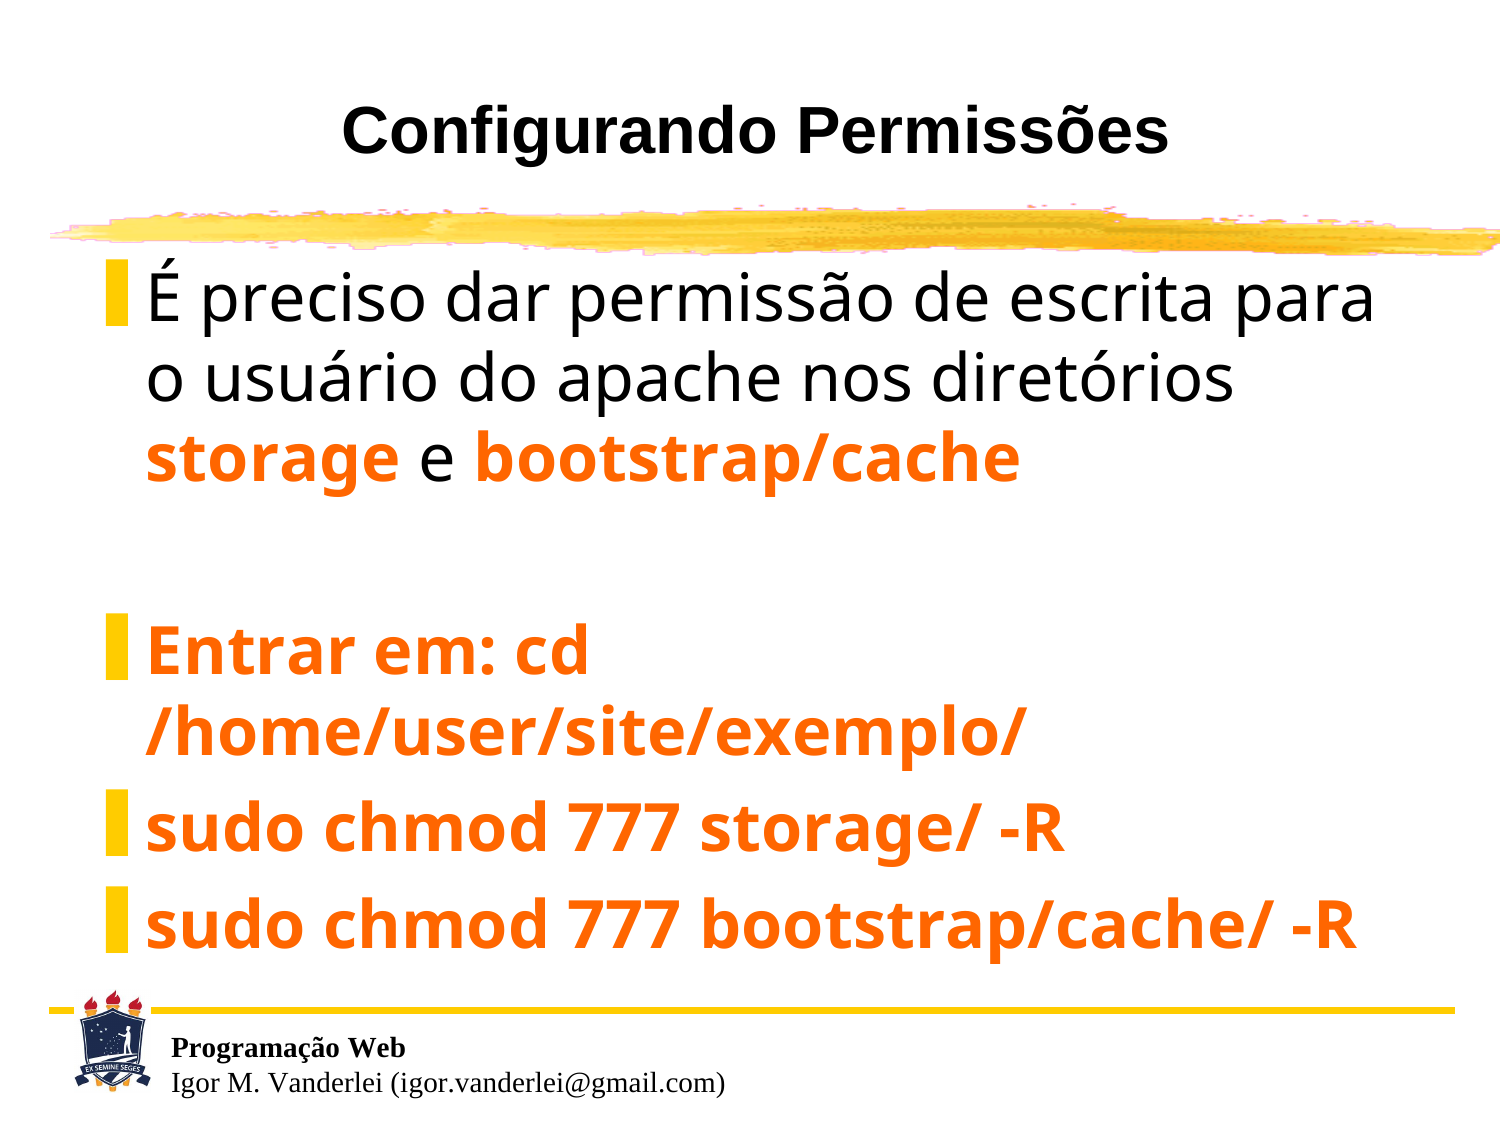

# Configurando Permissões
É preciso dar permissão de escrita para o usuário do apache nos diretórios storage e bootstrap/cache
Entrar em: cd /home/user/site/exemplo/
sudo chmod 777 storage/ -R
sudo chmod 777 bootstrap/cache/ -R